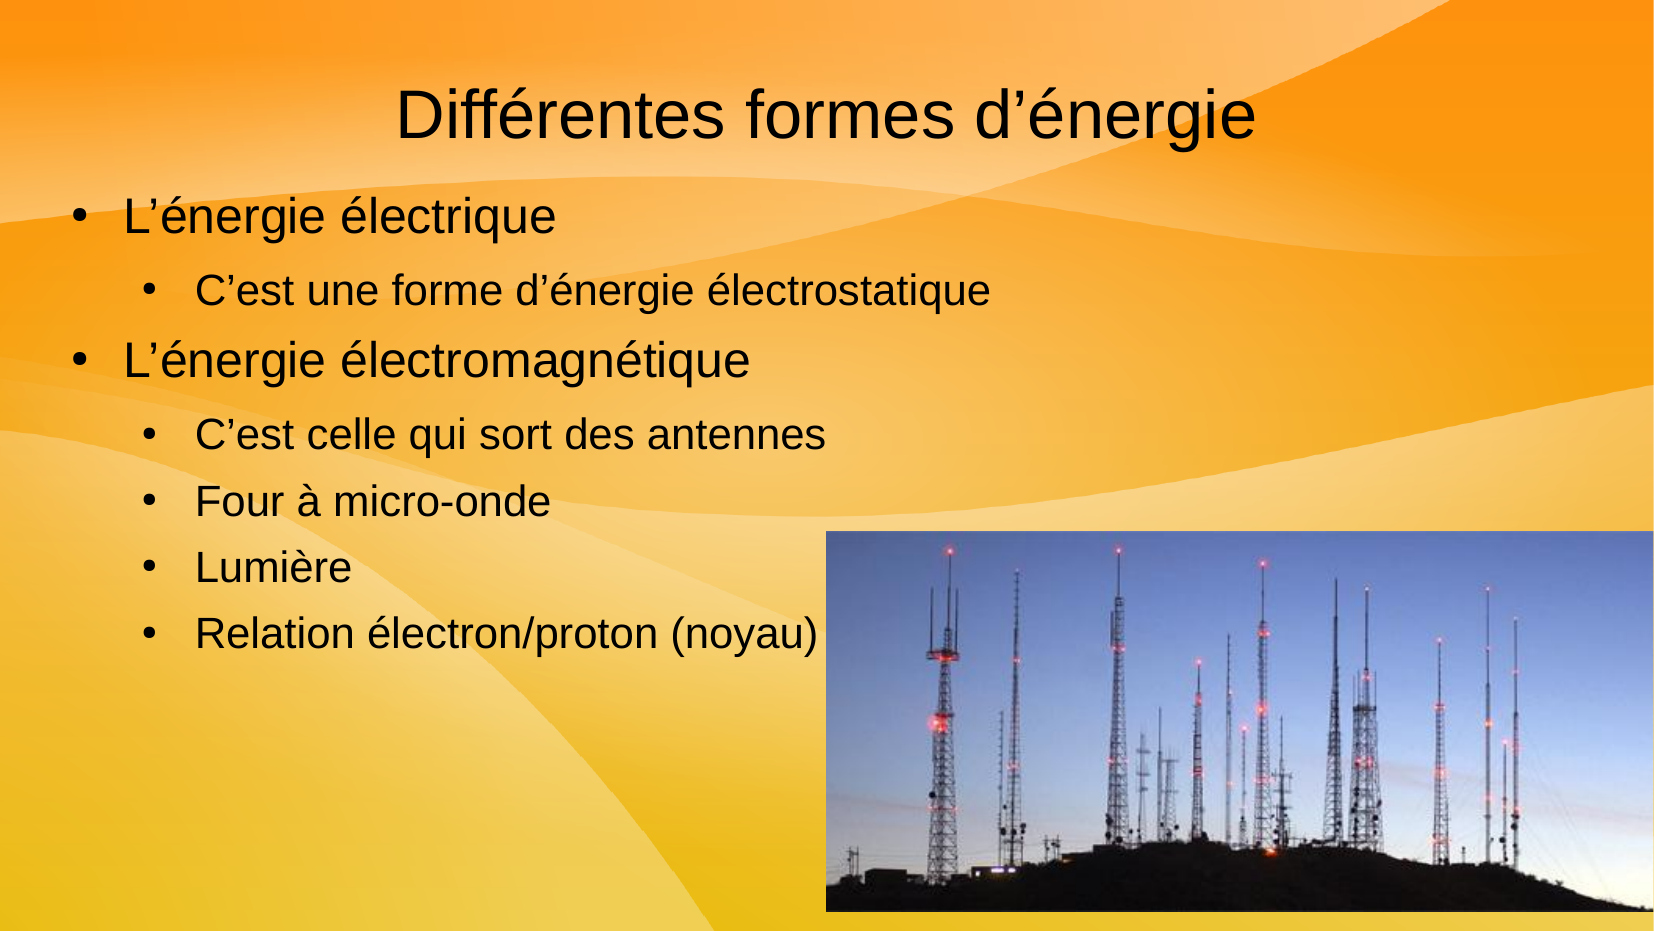

# Différentes formes d’énergie
L’énergie électrique
C’est une forme d’énergie électrostatique
L’énergie électromagnétique
C’est celle qui sort des antennes
Four à micro-onde
Lumière
Relation électron/proton (noyau)